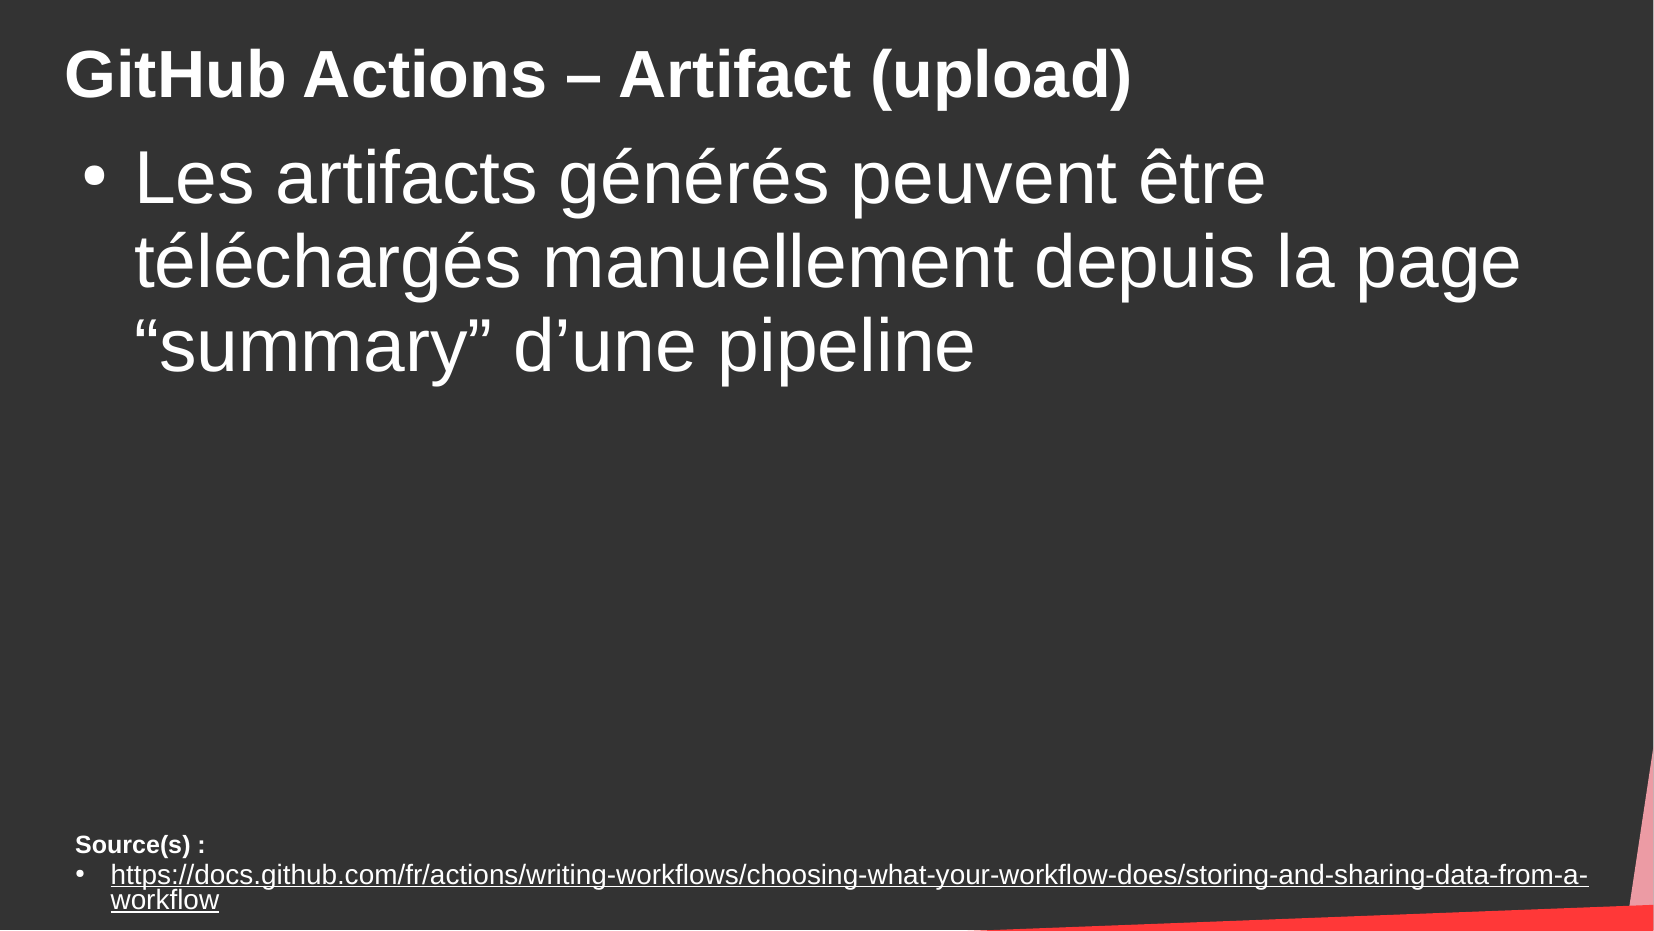

# GitHub Actions – Artifact (upload)
Les artifacts générés peuvent être téléchargés manuellement depuis la page “summary” d’une pipeline
Source(s) :
https://docs.github.com/fr/actions/writing-workflows/choosing-what-your-workflow-does/storing-and-sharing-data-from-a-workflow